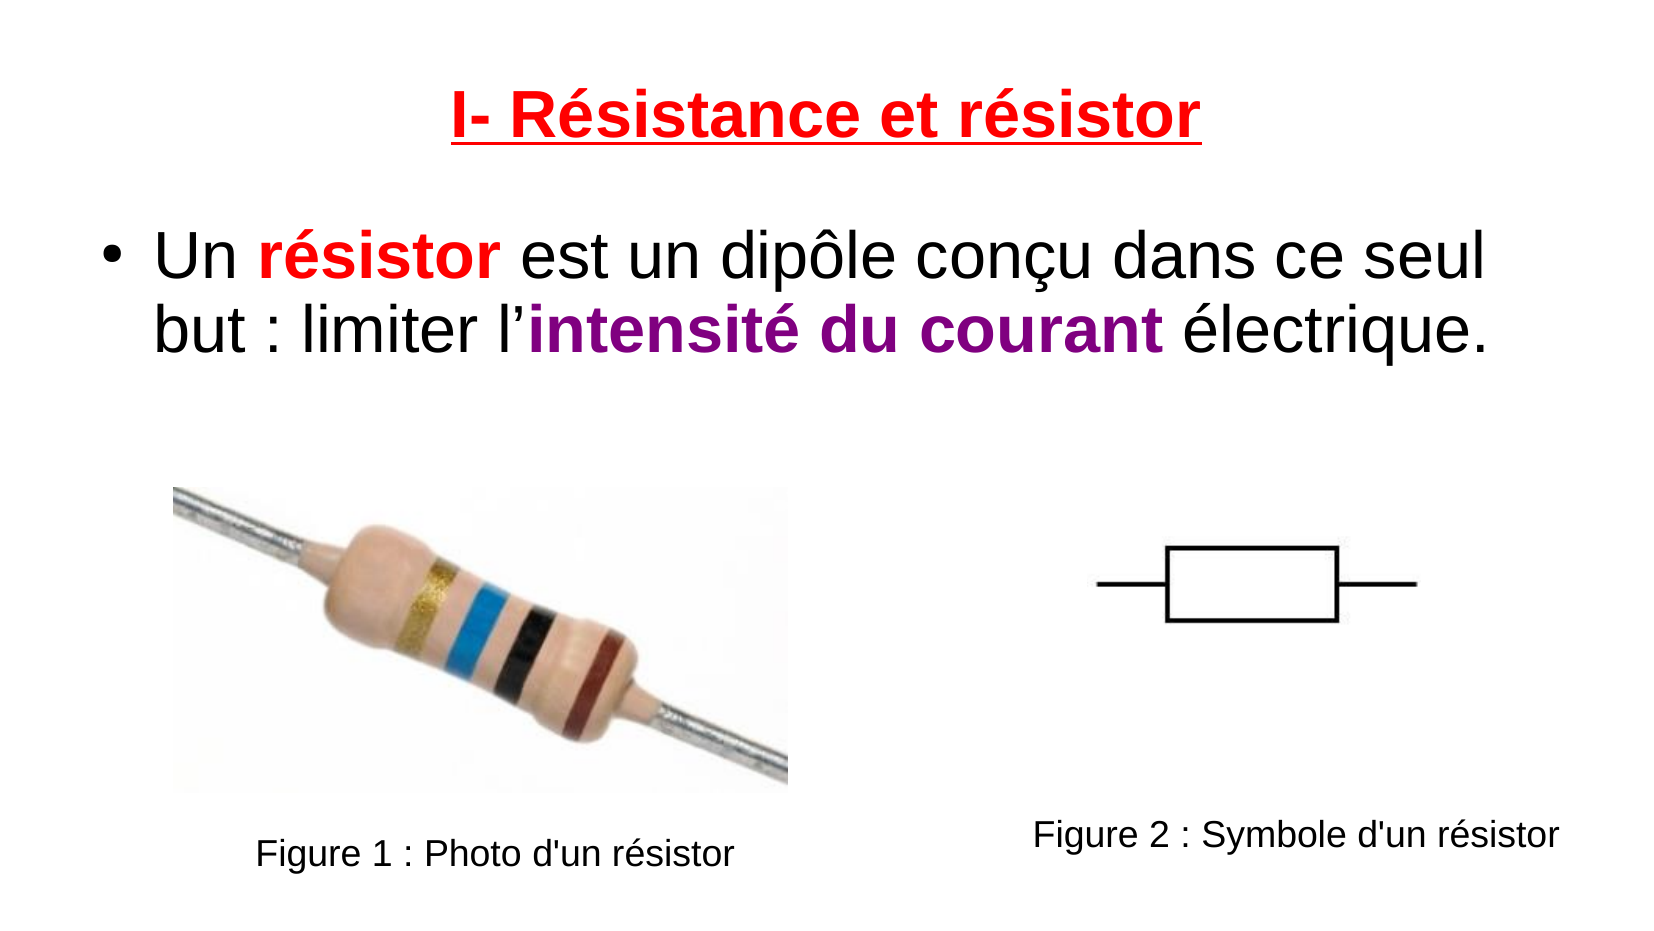

# I- Résistance et résistor
Un résistor est un dipôle conçu dans ce seul but : limiter l’intensité du courant électrique.
Figure 2 : Symbole d'un résistor
Figure 1 : Photo d'un résistor